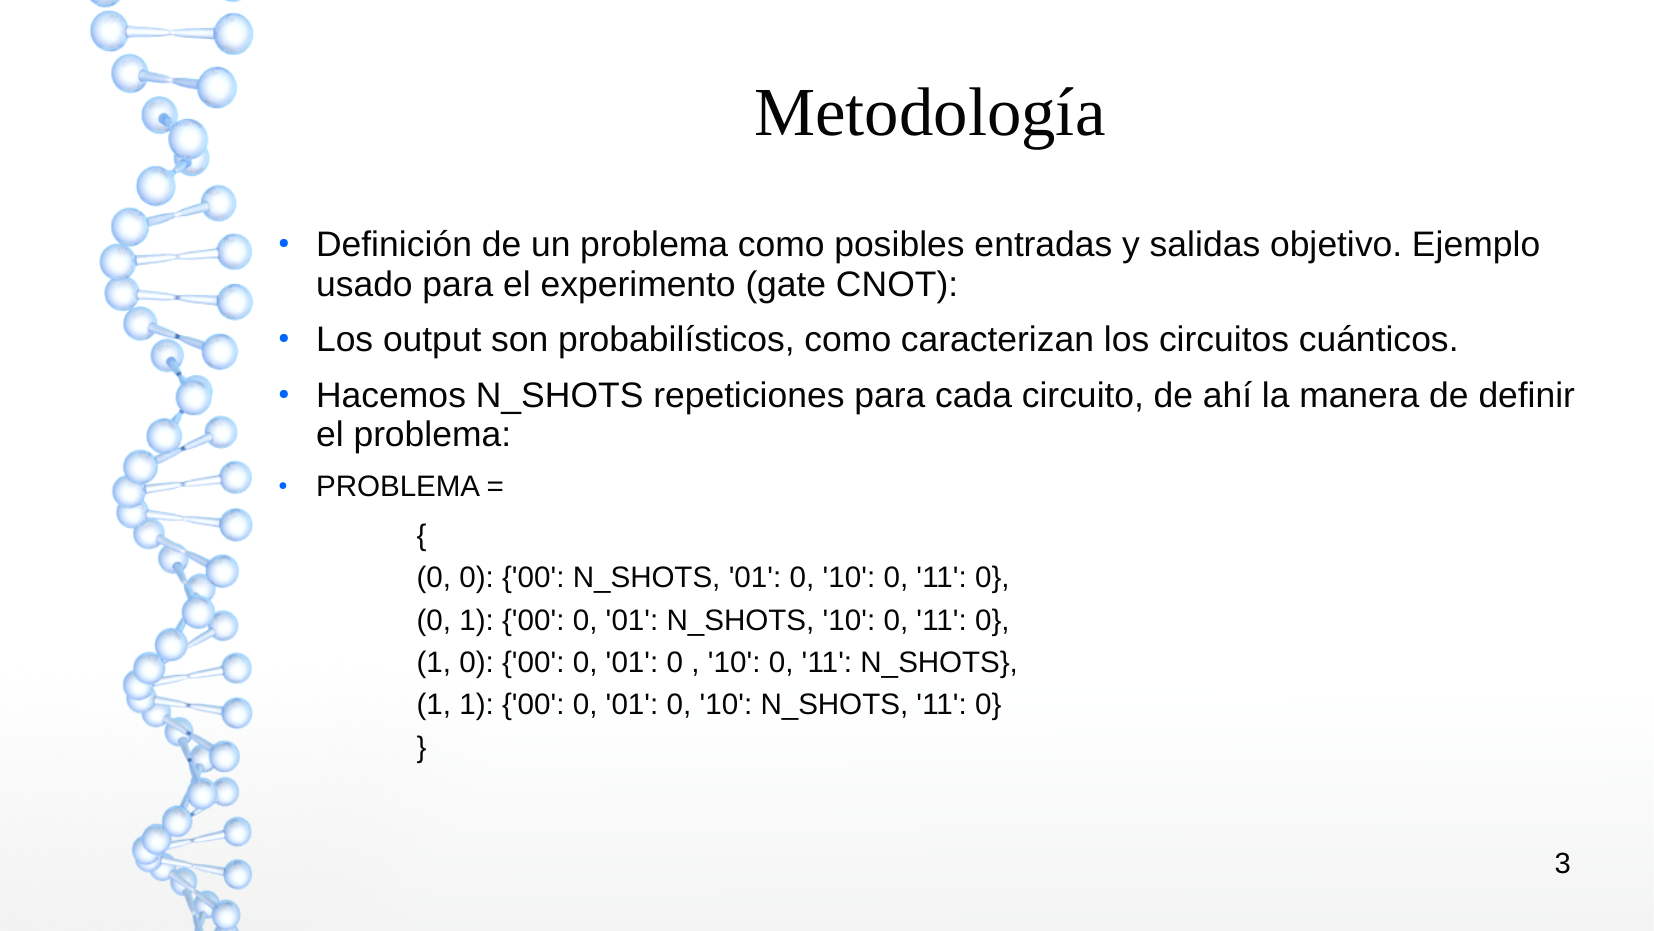

# Metodología
Definición de un problema como posibles entradas y salidas objetivo. Ejemplo usado para el experimento (gate CNOT):
Los output son probabilísticos, como caracterizan los circuitos cuánticos.
Hacemos N_SHOTS repeticiones para cada circuito, de ahí la manera de definir el problema:
PROBLEMA =
{
(0, 0): {'00': N_SHOTS, '01': 0, '10': 0, '11': 0},
(0, 1): {'00': 0, '01': N_SHOTS, '10': 0, '11': 0},
(1, 0): {'00': 0, '01': 0 , '10': 0, '11': N_SHOTS},
(1, 1): {'00': 0, '01': 0, '10': N_SHOTS, '11': 0}
}
3